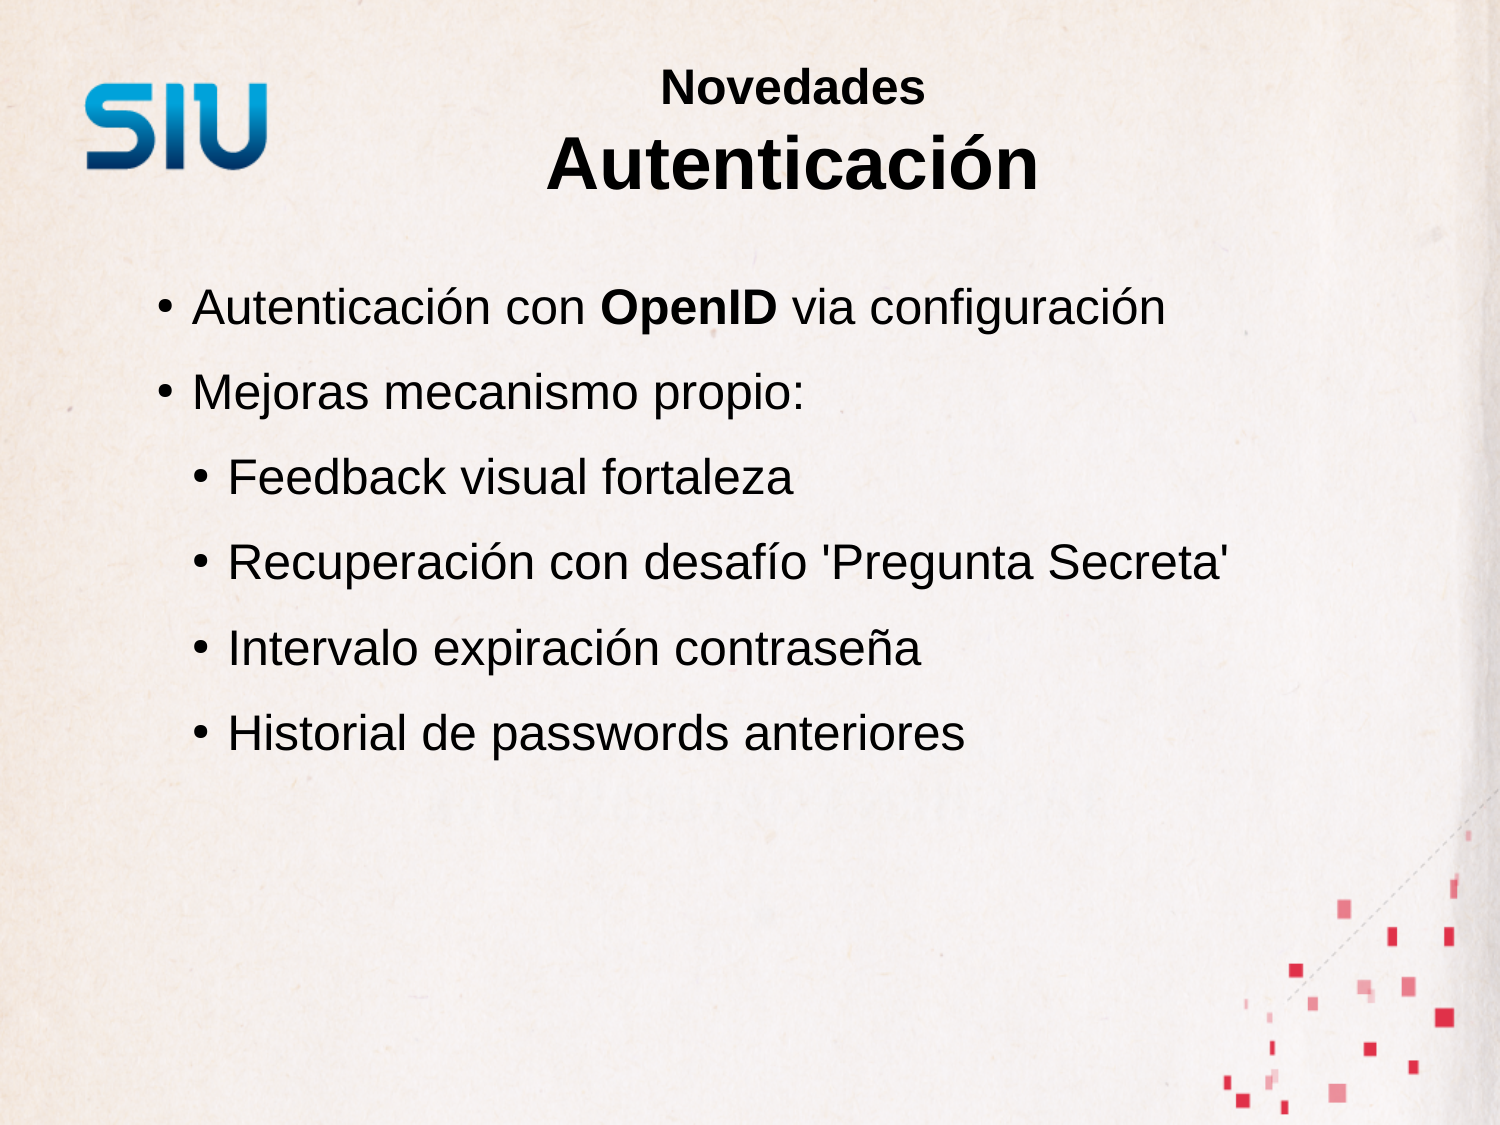

Novedades
Autenticación
Autenticación con OpenID via configuración
Mejoras mecanismo propio:
Feedback visual fortaleza
Recuperación con desafío 'Pregunta Secreta'
Intervalo expiración contraseña
Historial de passwords anteriores